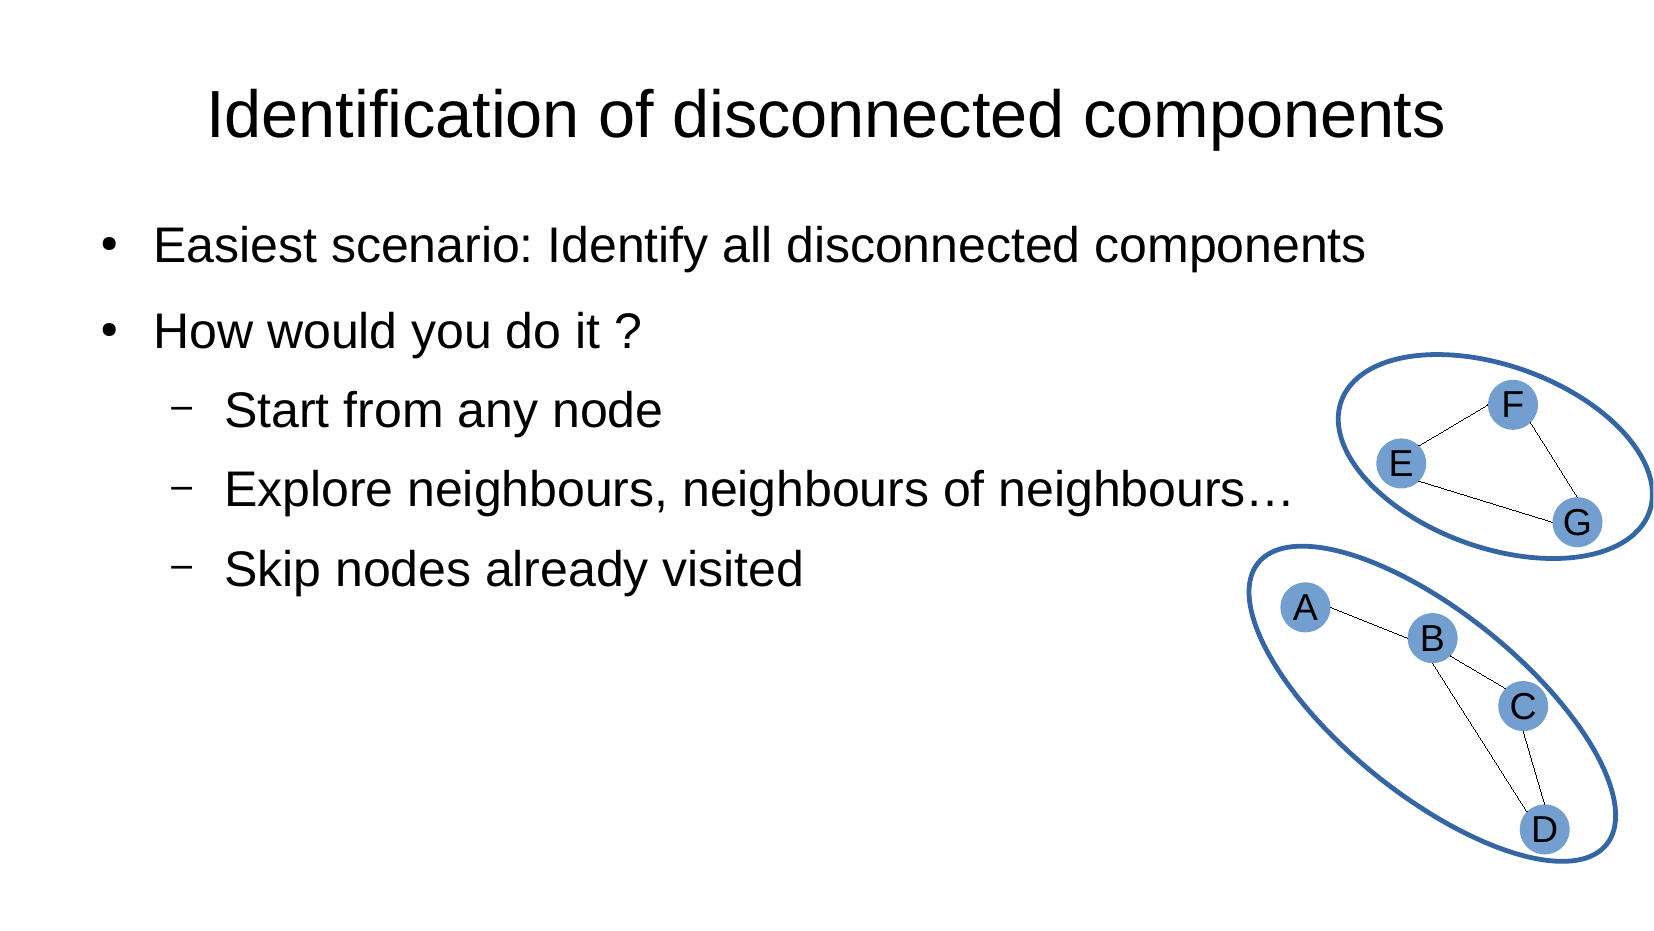

# Identification of disconnected components
Easiest scenario: Identify all disconnected components
How would you do it ?
Start from any node
Explore neighbours, neighbours of neighbours…
Skip nodes already visited
F
E
G
A
B
C
D